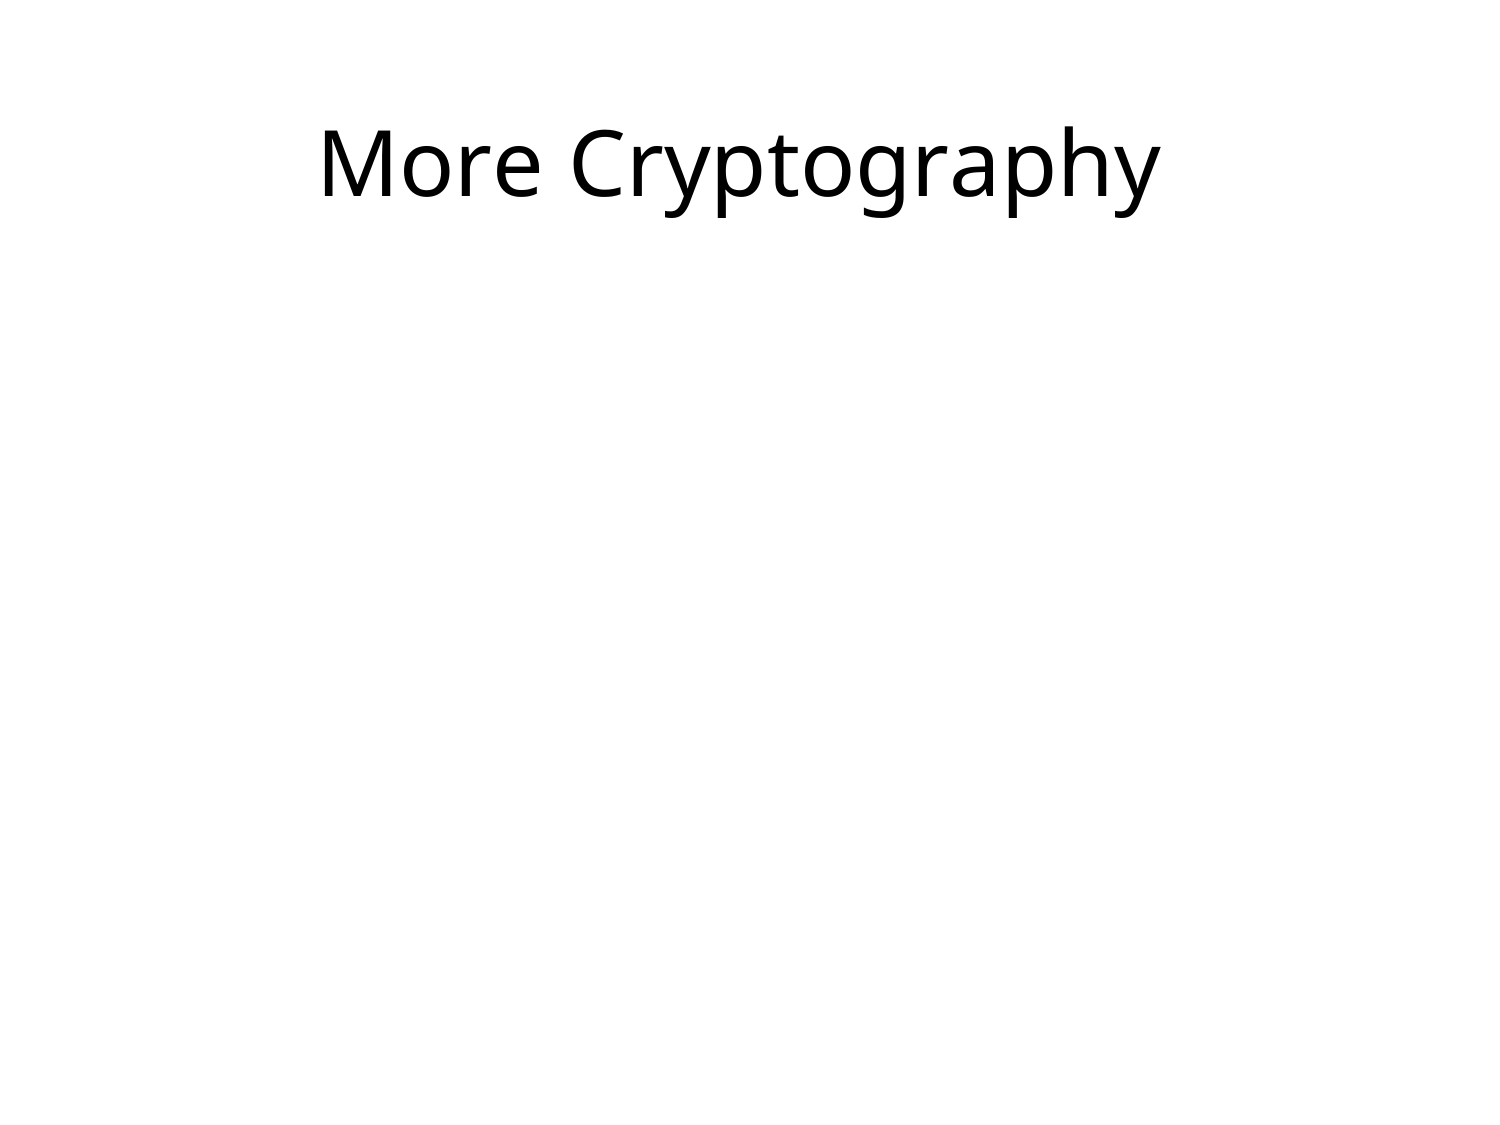

# More Cryptography
Modes of operation and some algorithm details